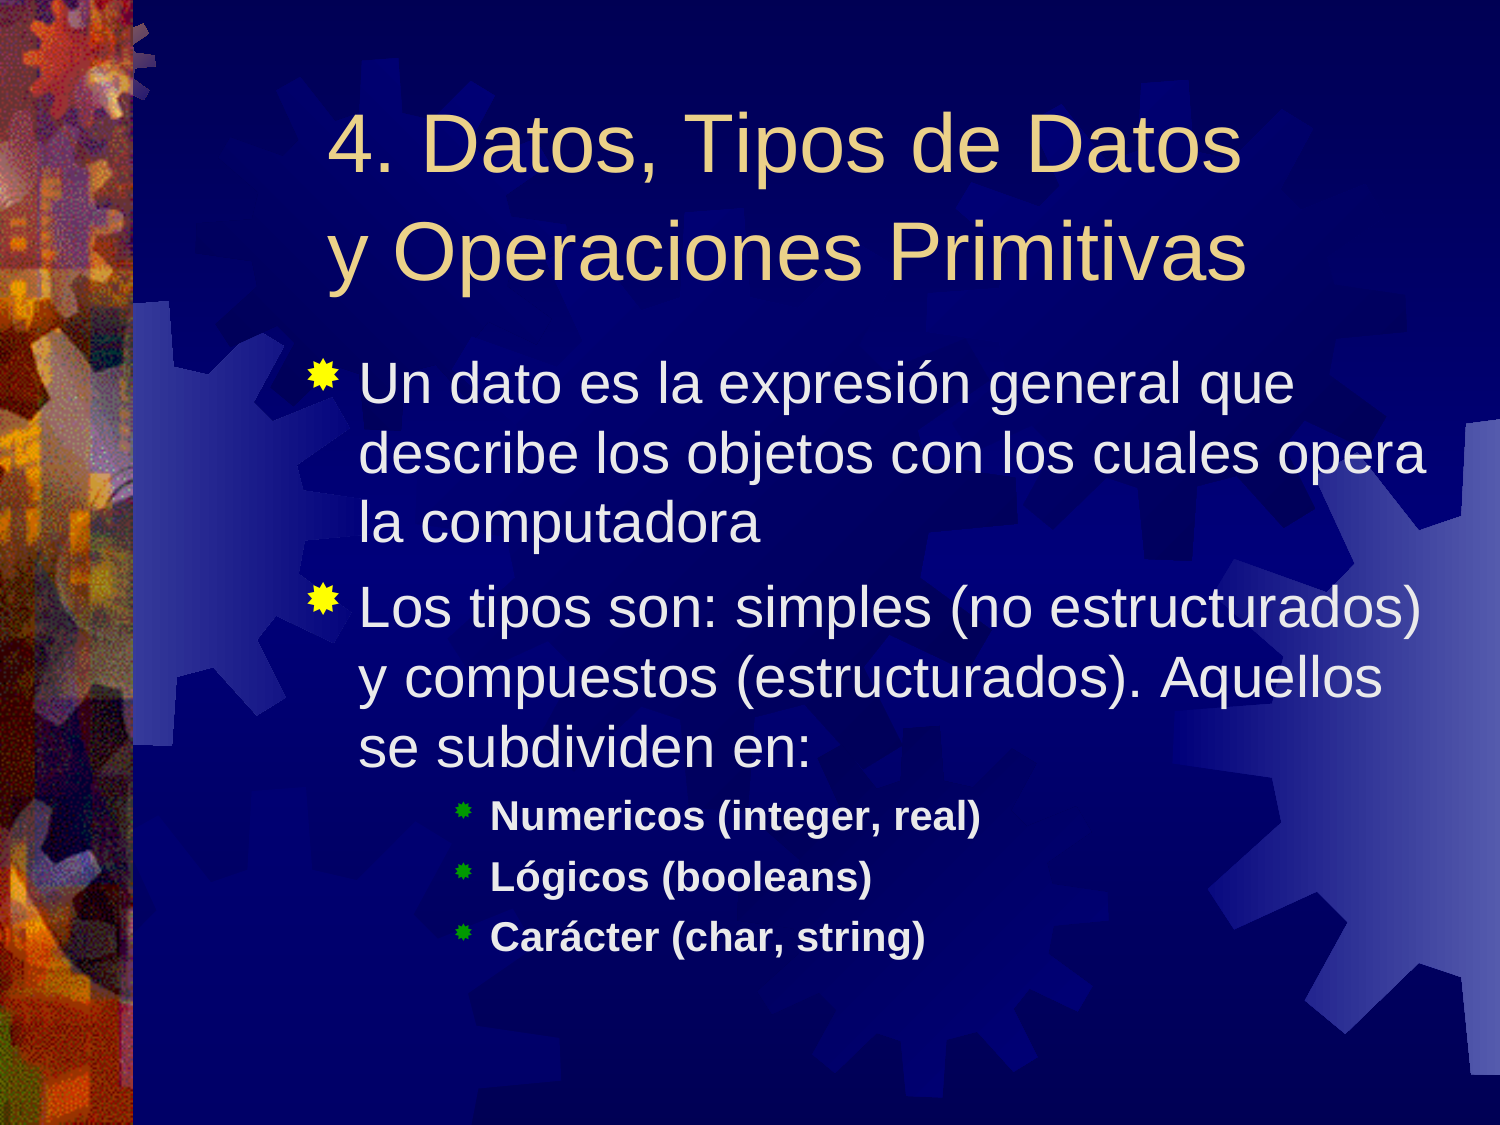

# 4. Datos, Tipos de Datos y Operaciones Primitivas
Un dato es la expresión general que describe los objetos con los cuales opera la computadora
Los tipos son: simples (no estructurados) y compuestos (estructurados). Aquellos se subdividen en:
Numericos (integer, real)
Lógicos (booleans)
Carácter (char, string)